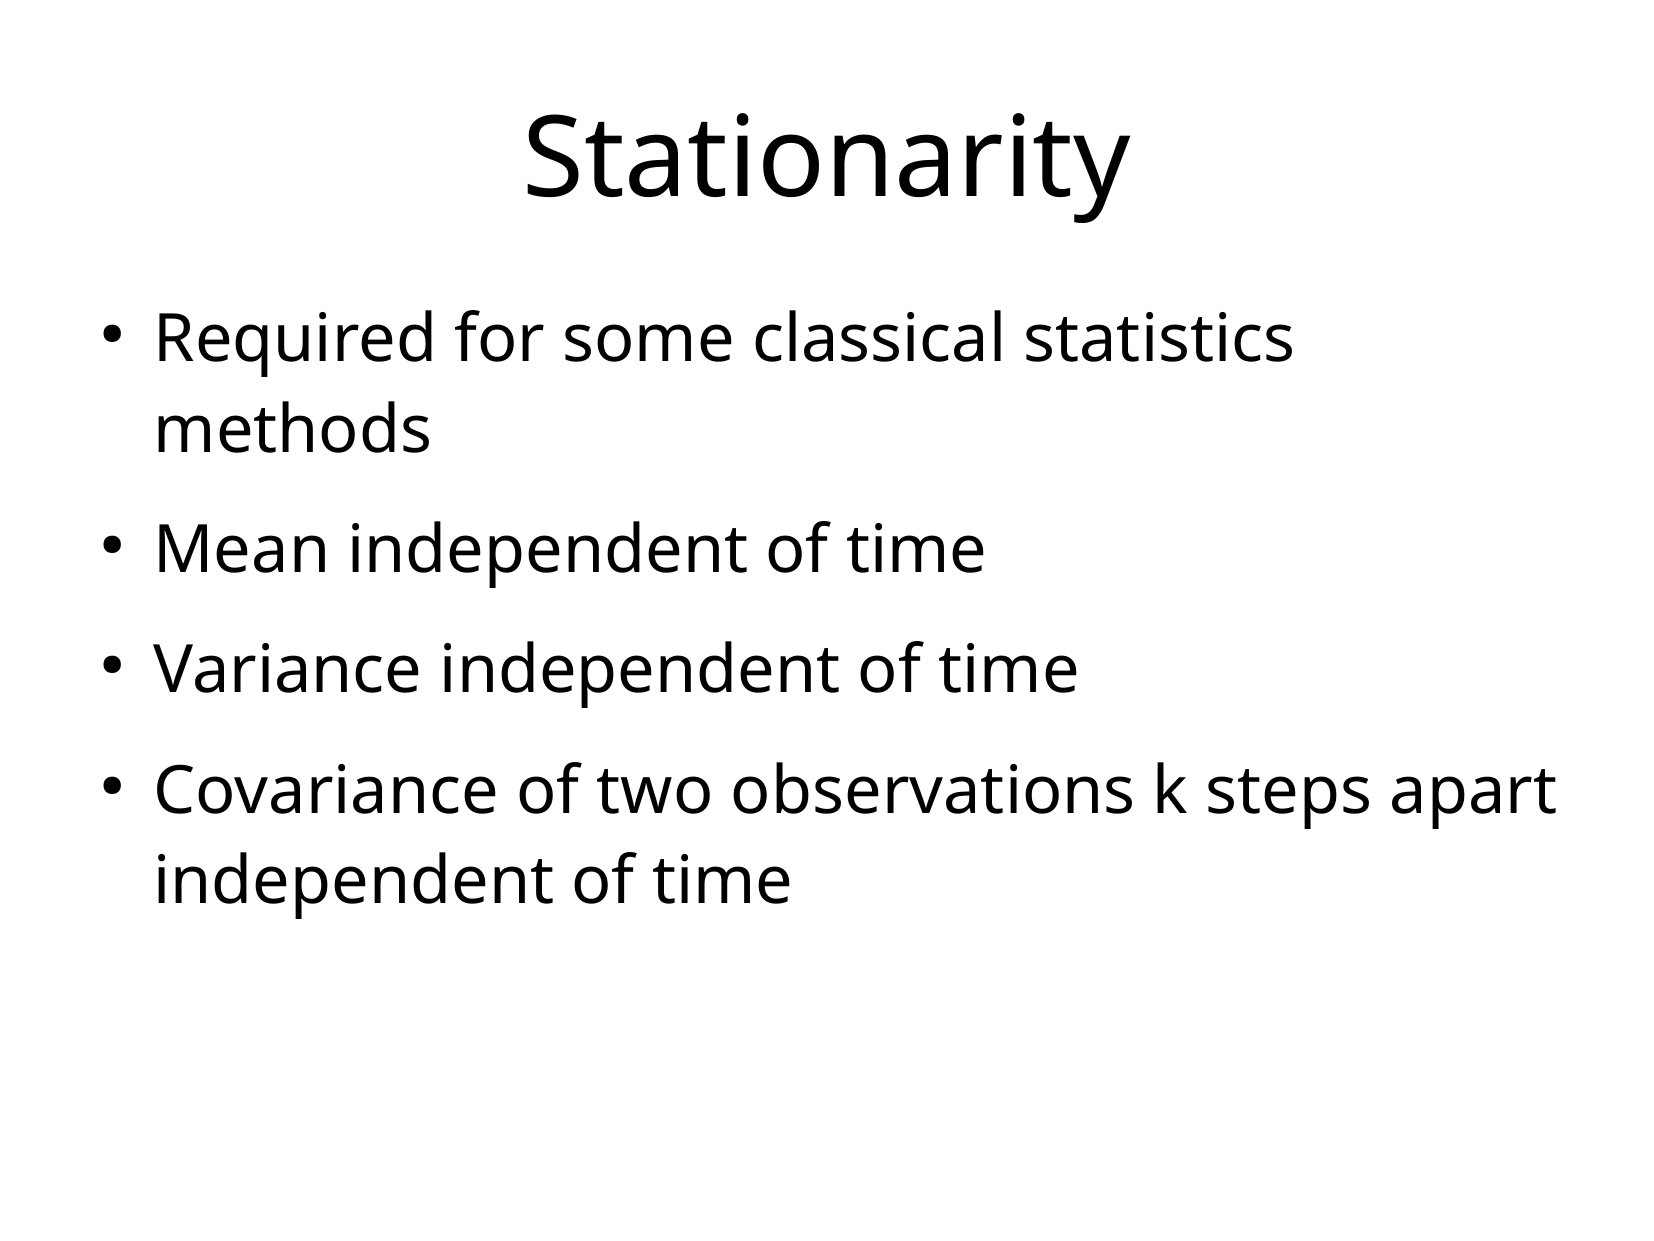

# Stationarity
Required for some classical statistics methods
Mean independent of time
Variance independent of time
Covariance of two observations k steps apart independent of time